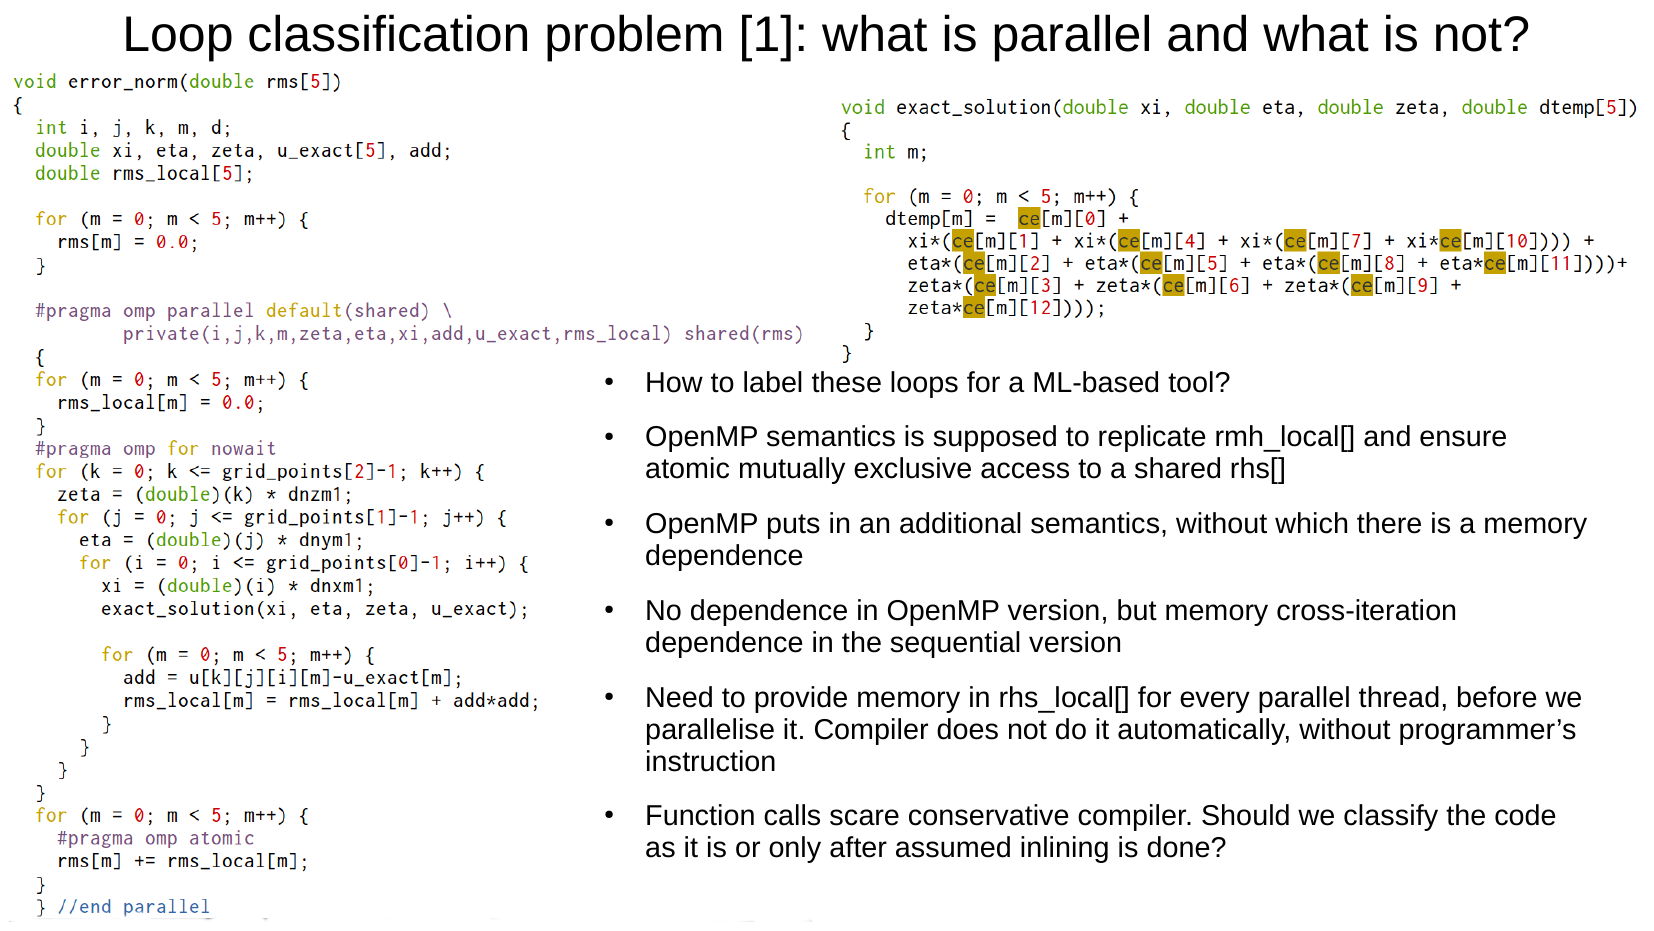

# Loop classification problem [1]: what is parallel and what is not?
How to label these loops for a ML-based tool?
OpenMP semantics is supposed to replicate rmh_local[] and ensure atomic mutually exclusive access to a shared rhs[]
OpenMP puts in an additional semantics, without which there is a memory dependence
No dependence in OpenMP version, but memory cross-iteration dependence in the sequential version
Need to provide memory in rhs_local[] for every parallel thread, before we parallelise it. Compiler does not do it automatically, without programmer’s instruction
Function calls scare conservative compiler. Should we classify the code as it is or only after assumed inlining is done?